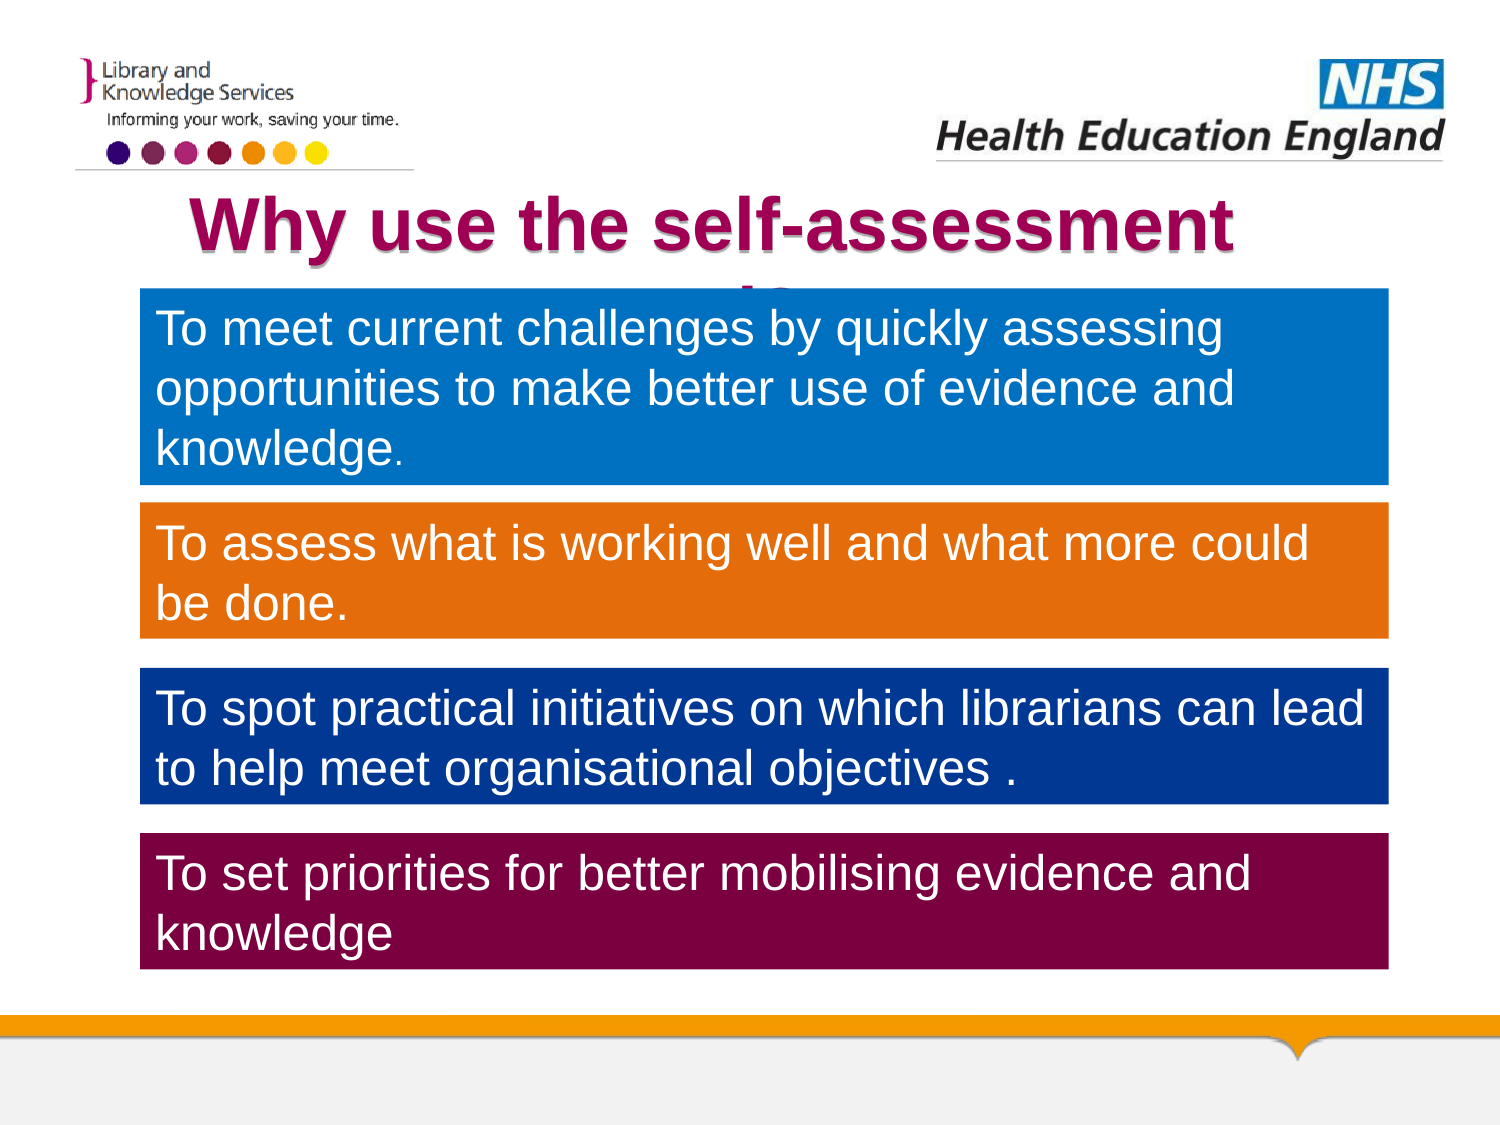

# Why use the self-assessment tool?
To meet current challenges by quickly assessing opportunities to make better use of evidence and knowledge.
To assess what is working well and what more could be done.
To spot practical initiatives on which librarians can lead to help meet organisational objectives .
To set priorities for better mobilising evidence and knowledge